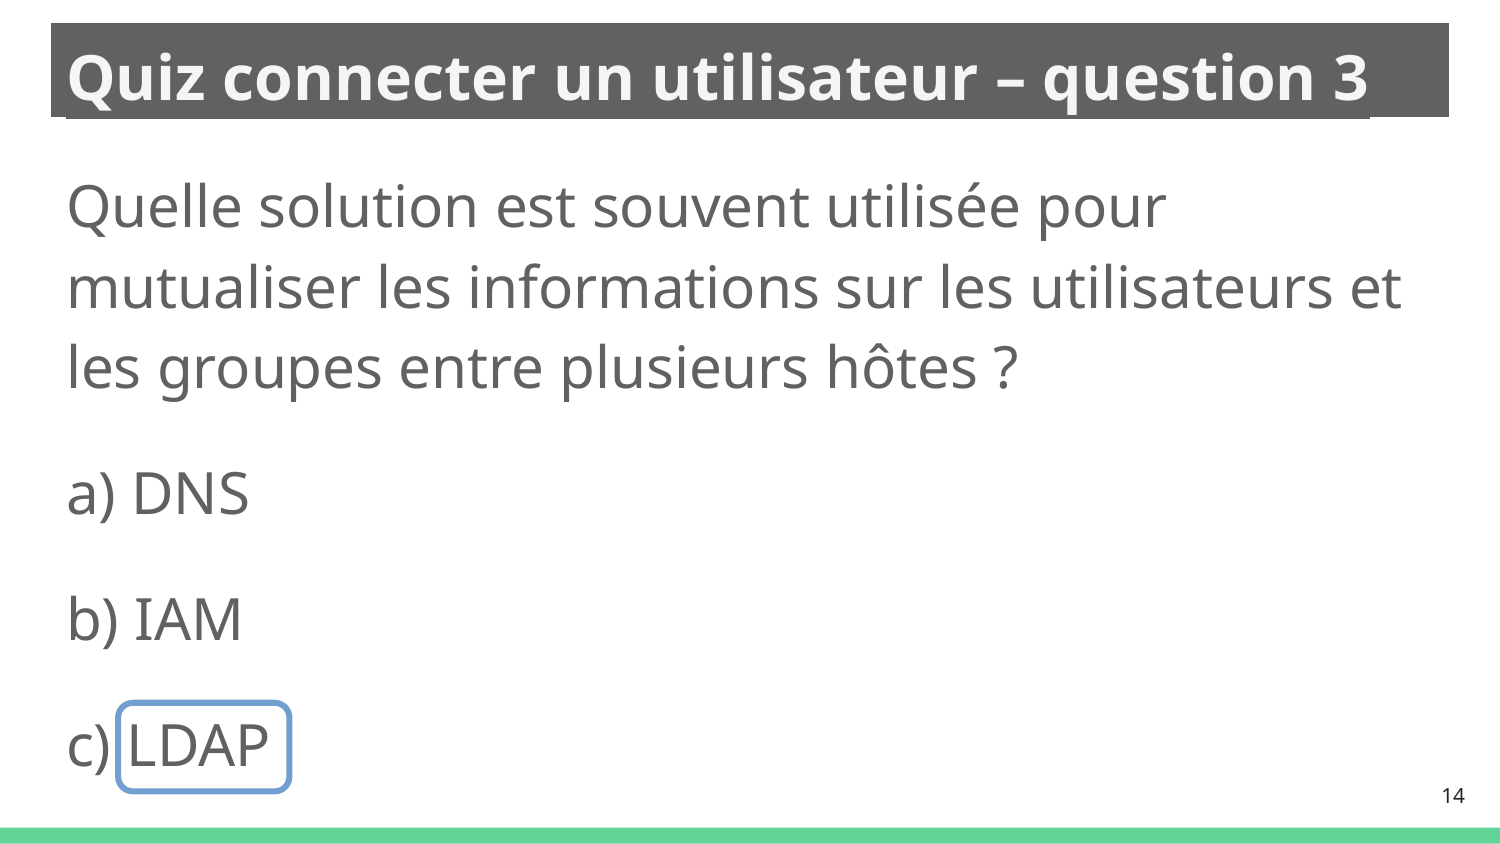

# Quiz connecter un utilisateur – question 3
Quelle solution est souvent utilisée pour mutualiser les informations sur les utilisateurs et les groupes entre plusieurs hôtes ?
a) DNS
b) IAM
c) LDAP